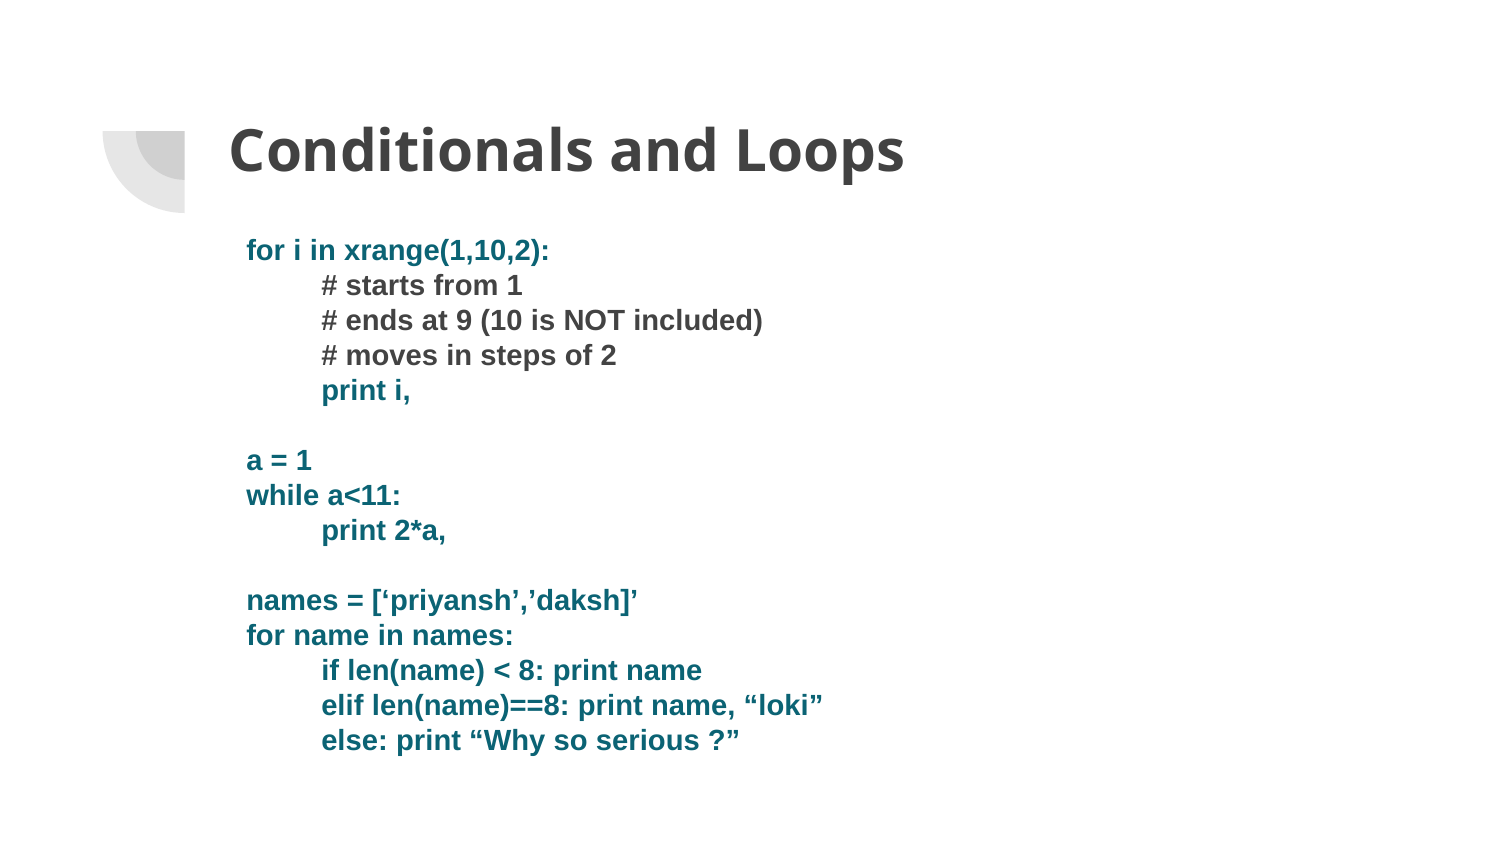

# Conditionals and Loops
for i in xrange(1,10,2):
	# starts from 1
	# ends at 9 (10 is NOT included)
	# moves in steps of 2
	print i,
a = 1
while a<11:
	print 2*a,
names = [‘priyansh’,’daksh]’
for name in names:
if len(name) < 8: print name
elif len(name)==8: print name, “loki”
else: print “Why so serious ?”